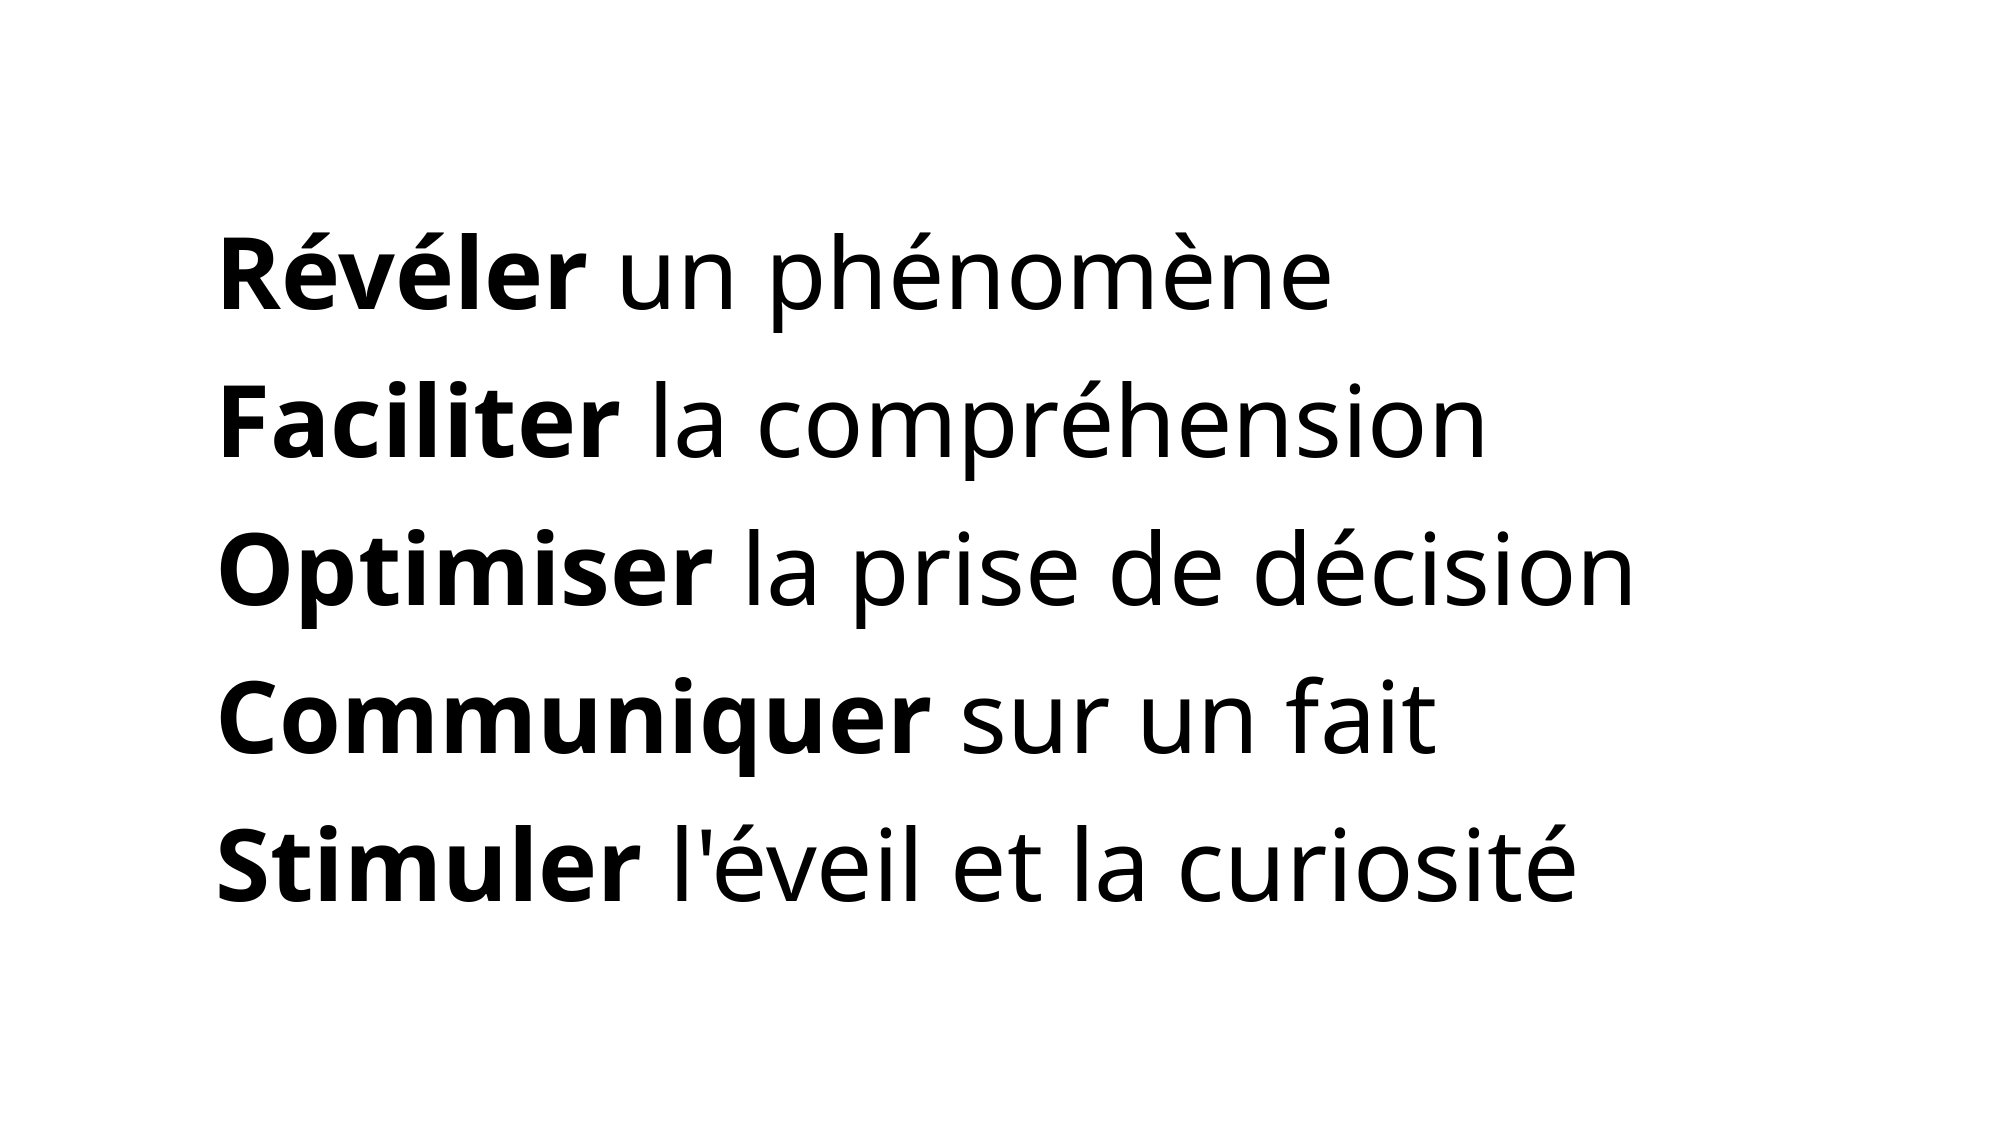

Révéler un phénomène
Faciliter la compréhension
Optimiser la prise de décision
Communiquer sur un fait
Stimuler l'éveil et la curiosité